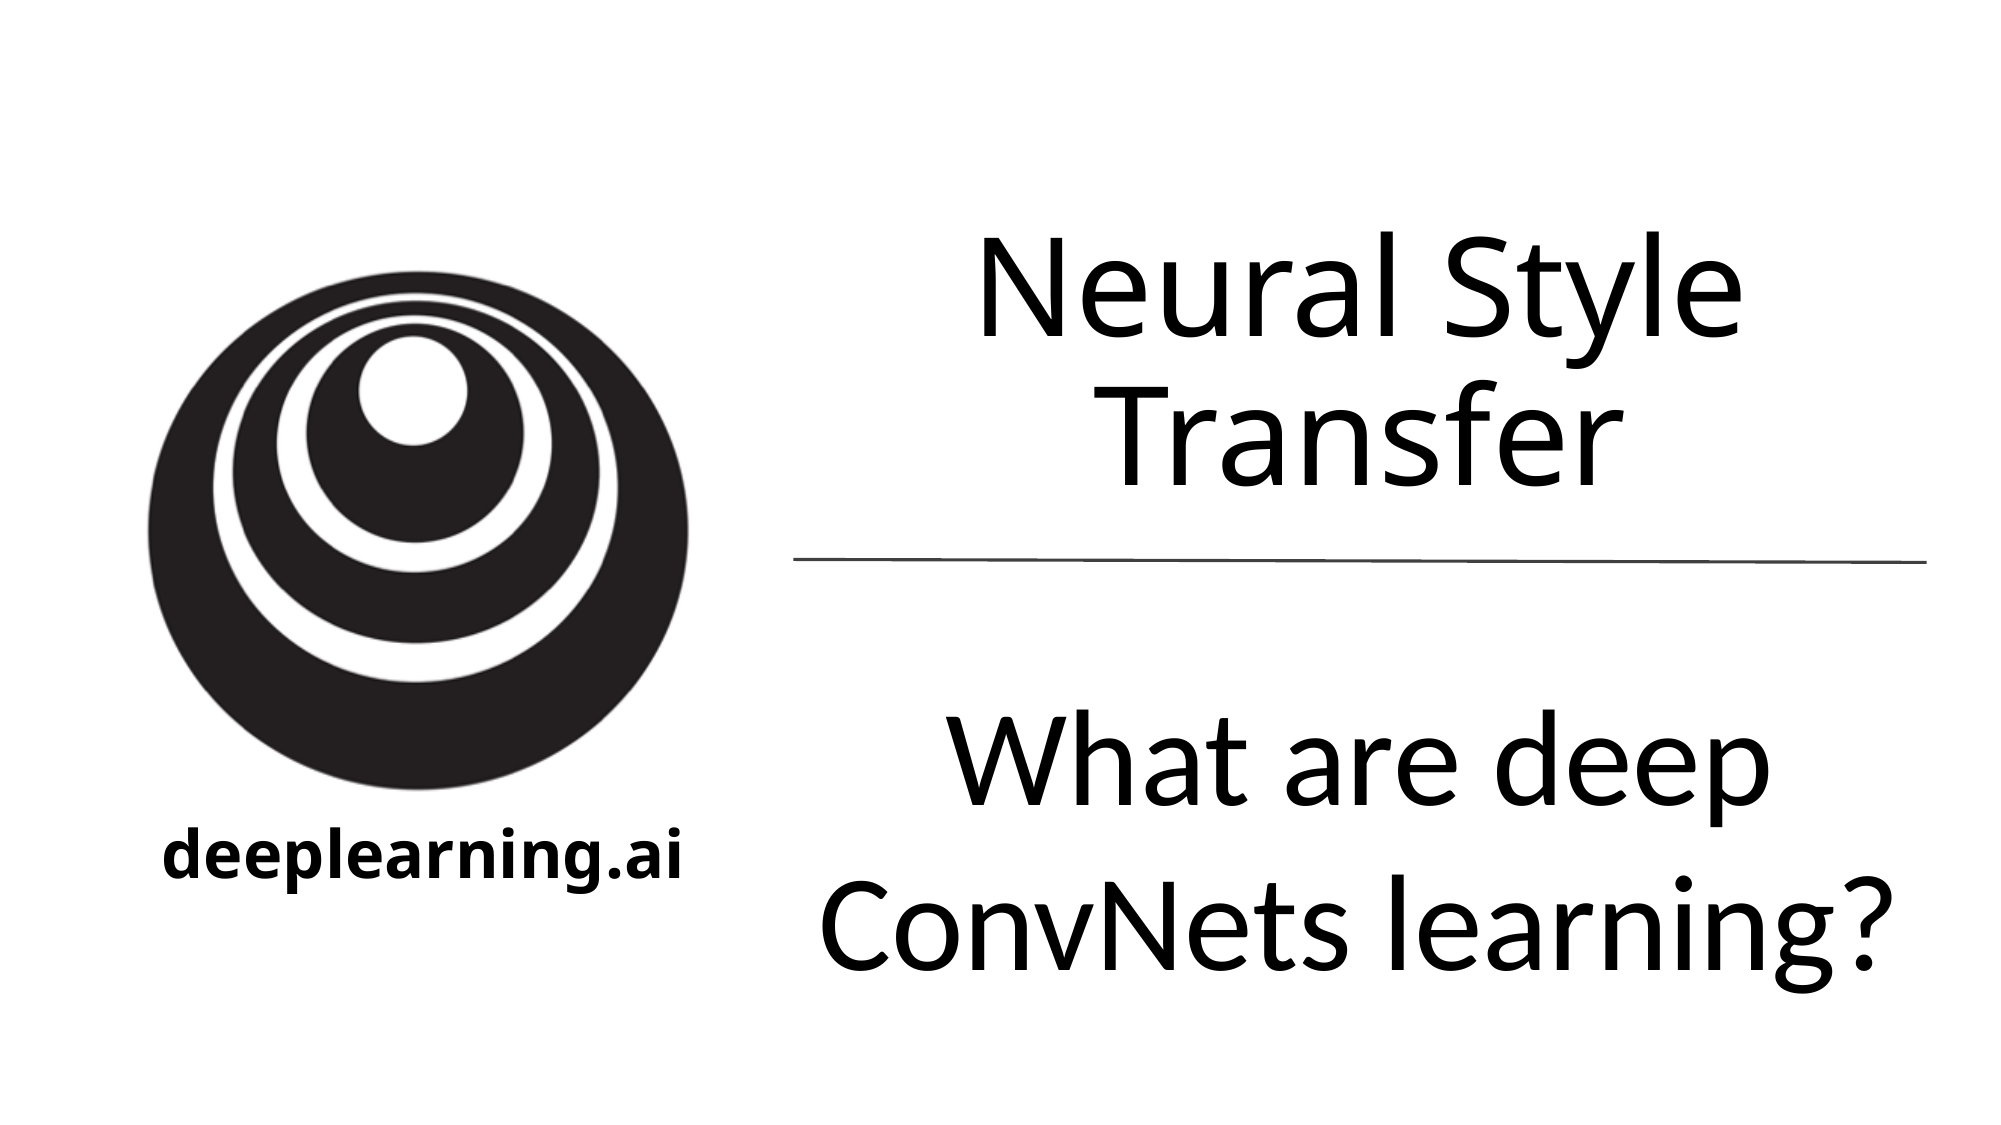

Neural Style Transfer
deeplearning.ai
What are deep
ConvNets learning?